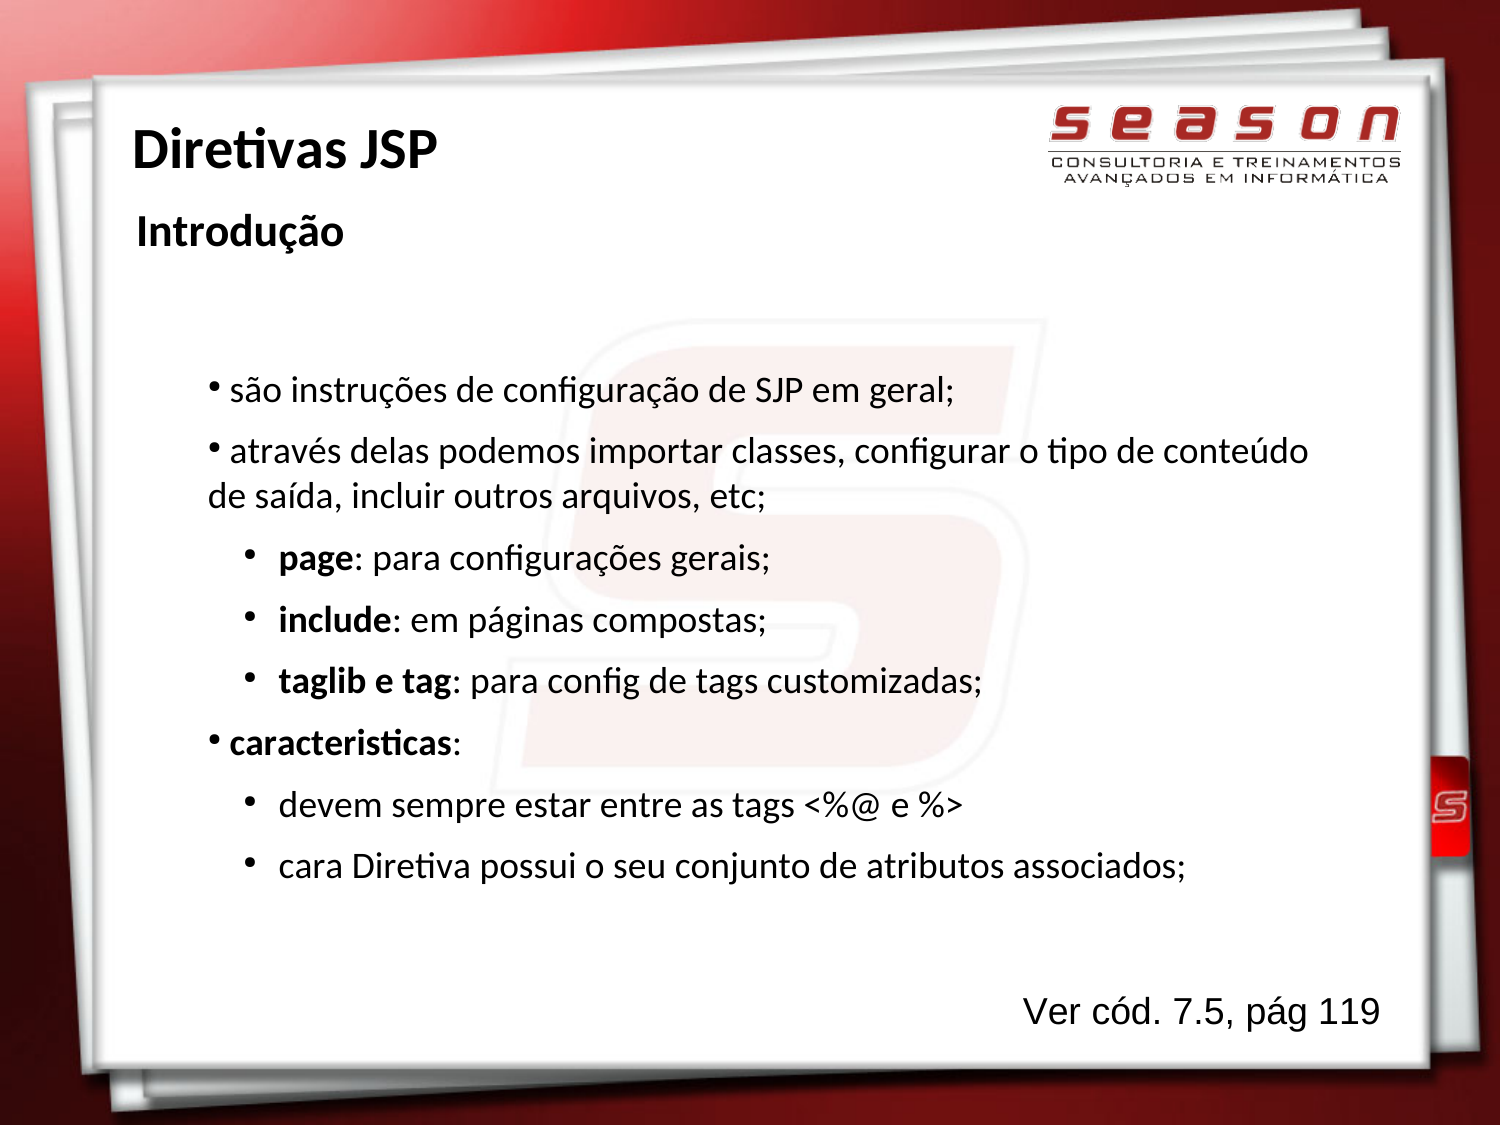

# Diretivas JSP
Introdução
 são instruções de configuração de SJP em geral;
 através delas podemos importar classes, configurar o tipo de conteúdo de saída, incluir outros arquivos, etc;
page: para configurações gerais;
include: em páginas compostas;
taglib e tag: para config de tags customizadas;
 caracteristicas:
devem sempre estar entre as tags <%@ e %>
cara Diretiva possui o seu conjunto de atributos associados;
Ver cód. 7.5, pág 119